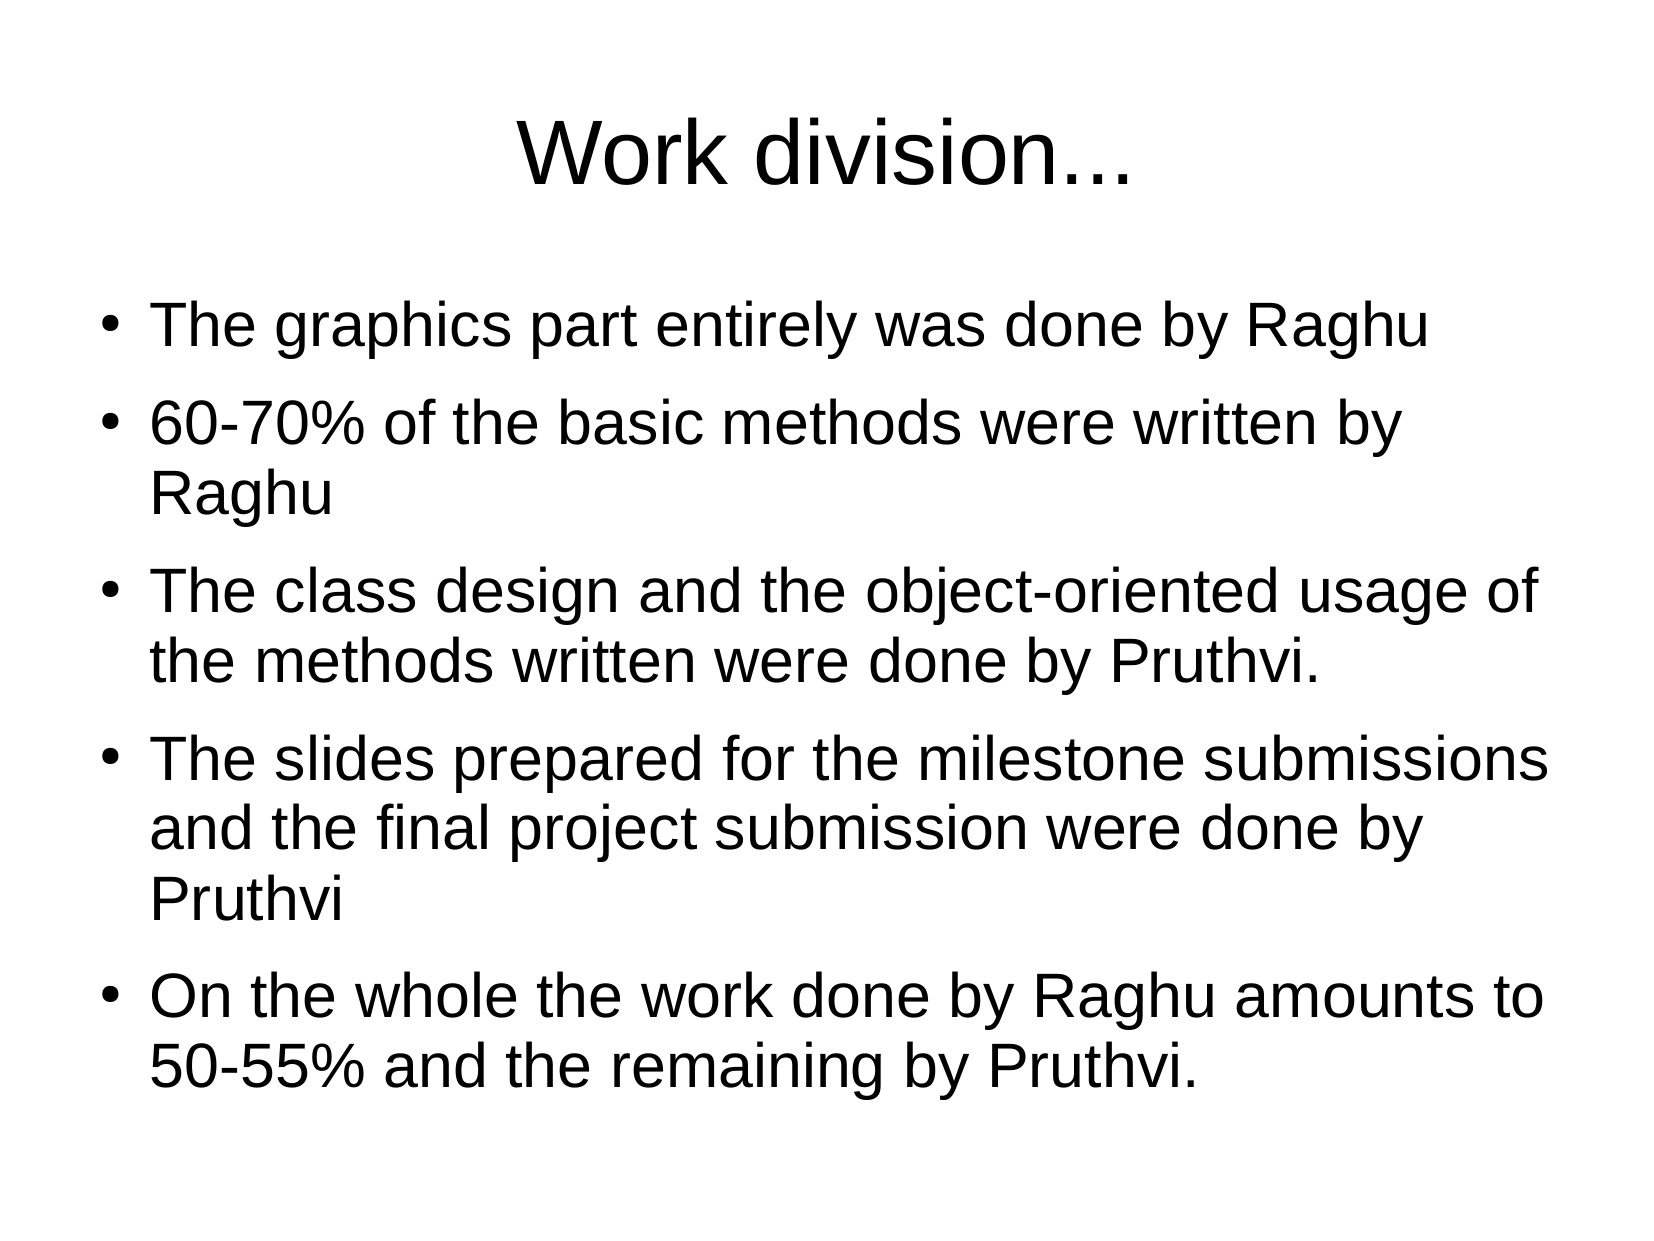

# Work division...
The graphics part entirely was done by Raghu
60-70% of the basic methods were written by Raghu
The class design and the object-oriented usage of the methods written were done by Pruthvi.
The slides prepared for the milestone submissions and the final project submission were done by Pruthvi
On the whole the work done by Raghu amounts to 50-55% and the remaining by Pruthvi.